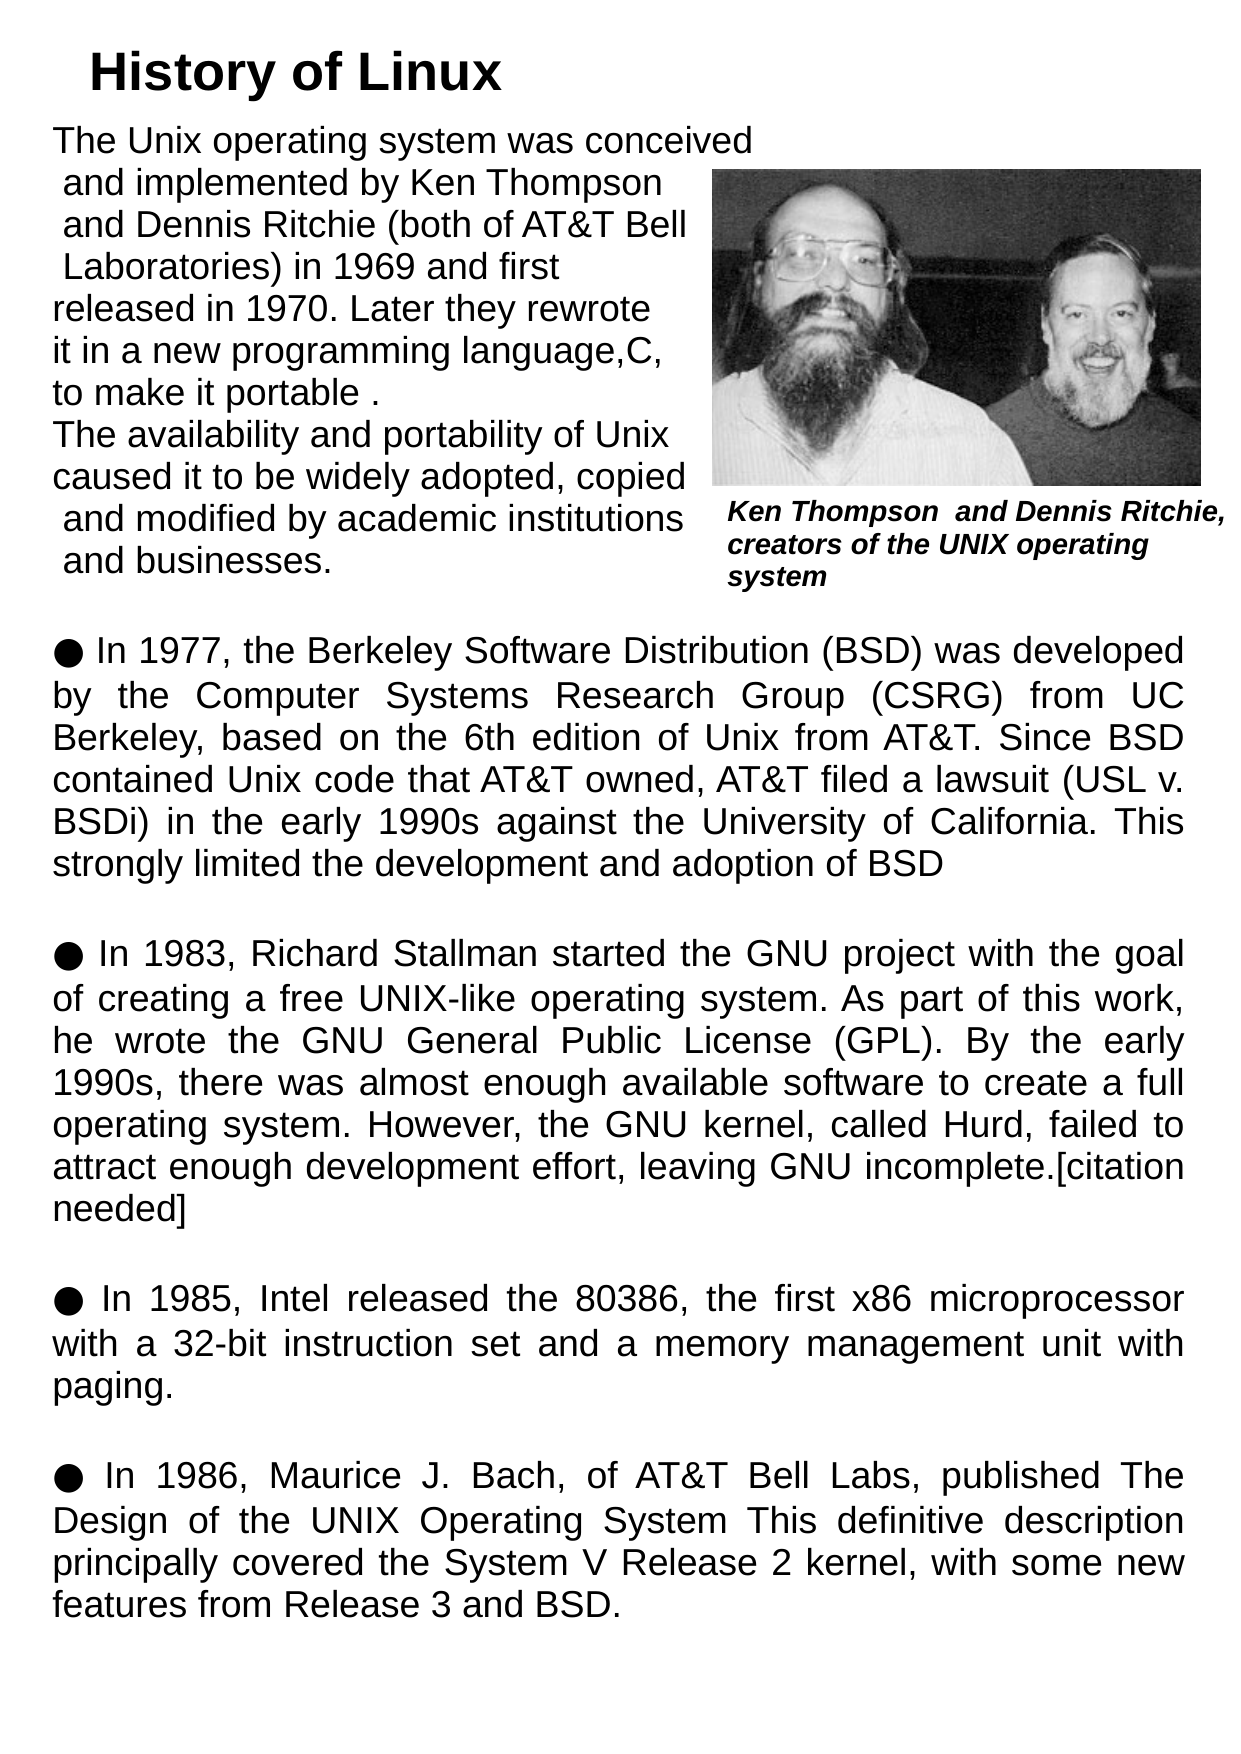

History of Linux
The Unix operating system was conceived
 and implemented by Ken Thompson
 and Dennis Ritchie (both of AT&T Bell
 Laboratories) in 1969 and first
released in 1970. Later they rewrote
it in a new programming language,C,
to make it portable .
The availability and portability of Unix
caused it to be widely adopted, copied
 and modified by academic institutions
 and businesses.
● In 1977, the Berkeley Software Distribution (BSD) was developed by the Computer Systems Research Group (CSRG) from UC Berkeley, based on the 6th edition of Unix from AT&T. Since BSD contained Unix code that AT&T owned, AT&T filed a lawsuit (USL v. BSDi) in the early 1990s against the University of California. This strongly limited the development and adoption of BSD
● In 1983, Richard Stallman started the GNU project with the goal of creating a free UNIX-like operating system. As part of this work, he wrote the GNU General Public License (GPL). By the early 1990s, there was almost enough available software to create a full operating system. However, the GNU kernel, called Hurd, failed to attract enough development effort, leaving GNU incomplete.[citation needed]
● In 1985, Intel released the 80386, the first x86 microprocessor with a 32-bit instruction set and a memory management unit with paging.
● In 1986, Maurice J. Bach, of AT&T Bell Labs, published The Design of the UNIX Operating System This definitive description principally covered the System V Release 2 kernel, with some new features from Release 3 and BSD.
Ken Thompson and Dennis Ritchie, creators of the UNIX operating system